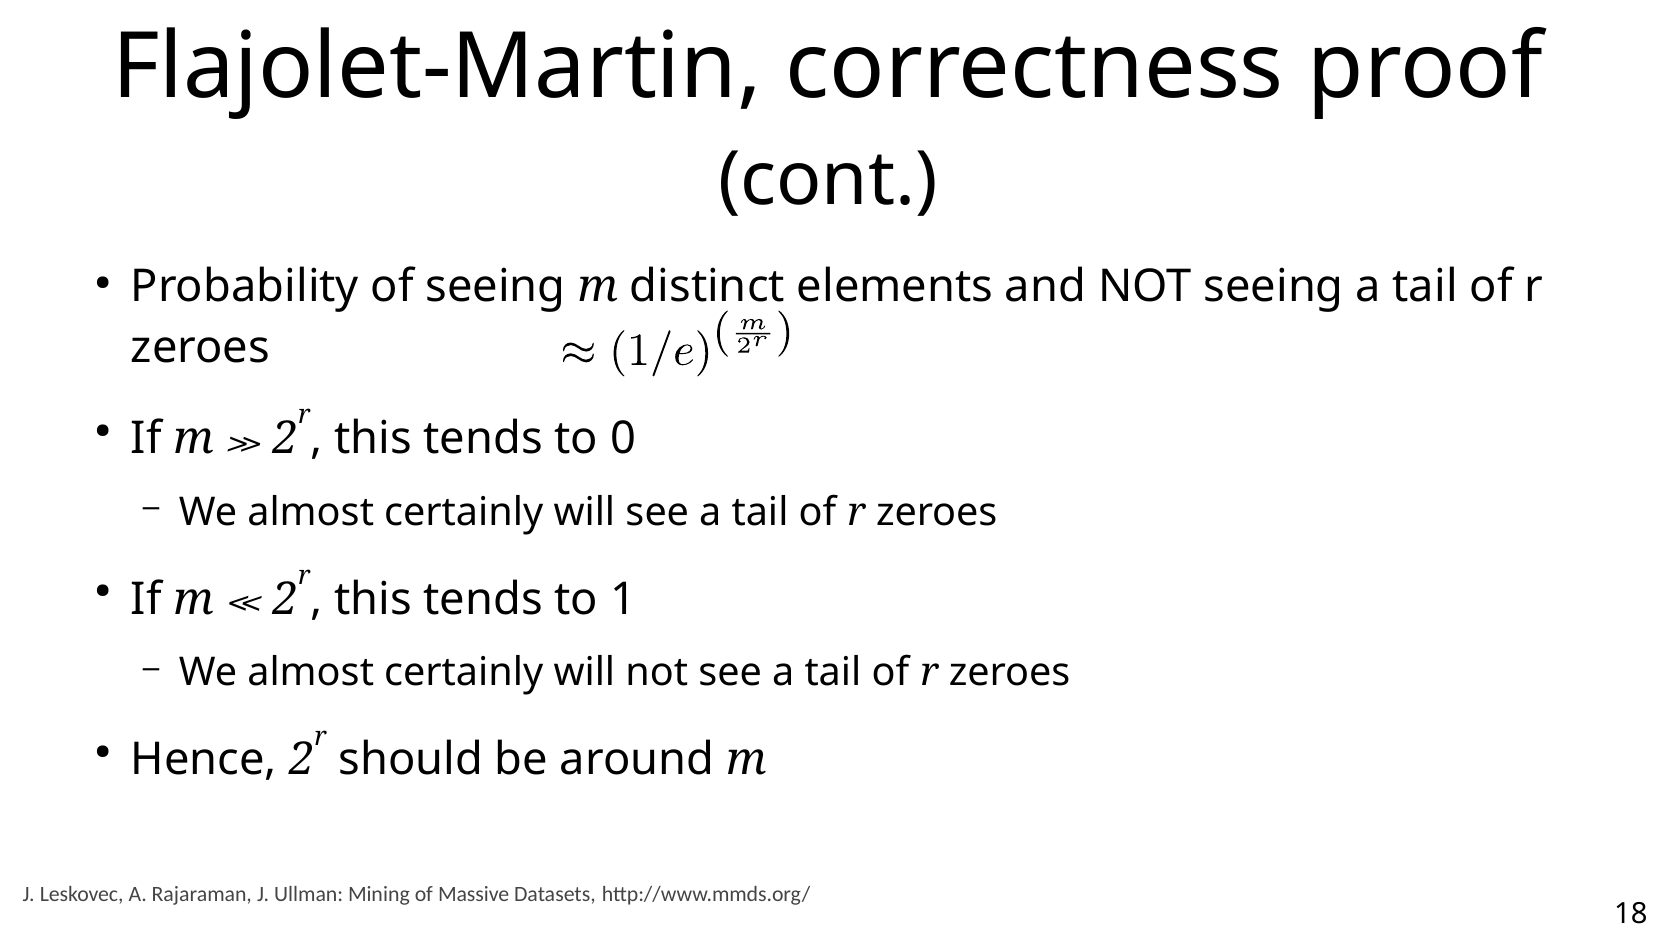

# Flajolet-Martin, correctness proof (cont.)
Probability of seeing m distinct elements and NOT seeing a tail of r zeroes
If m ≫ 2r, this tends to 0
We almost certainly will see a tail of r zeroes
If m ≪ 2r, this tends to 1
We almost certainly will not see a tail of r zeroes
Hence, 2r should be around m
J. Leskovec, A. Rajaraman, J. Ullman: Mining of Massive Datasets, http://www.mmds.org/
18